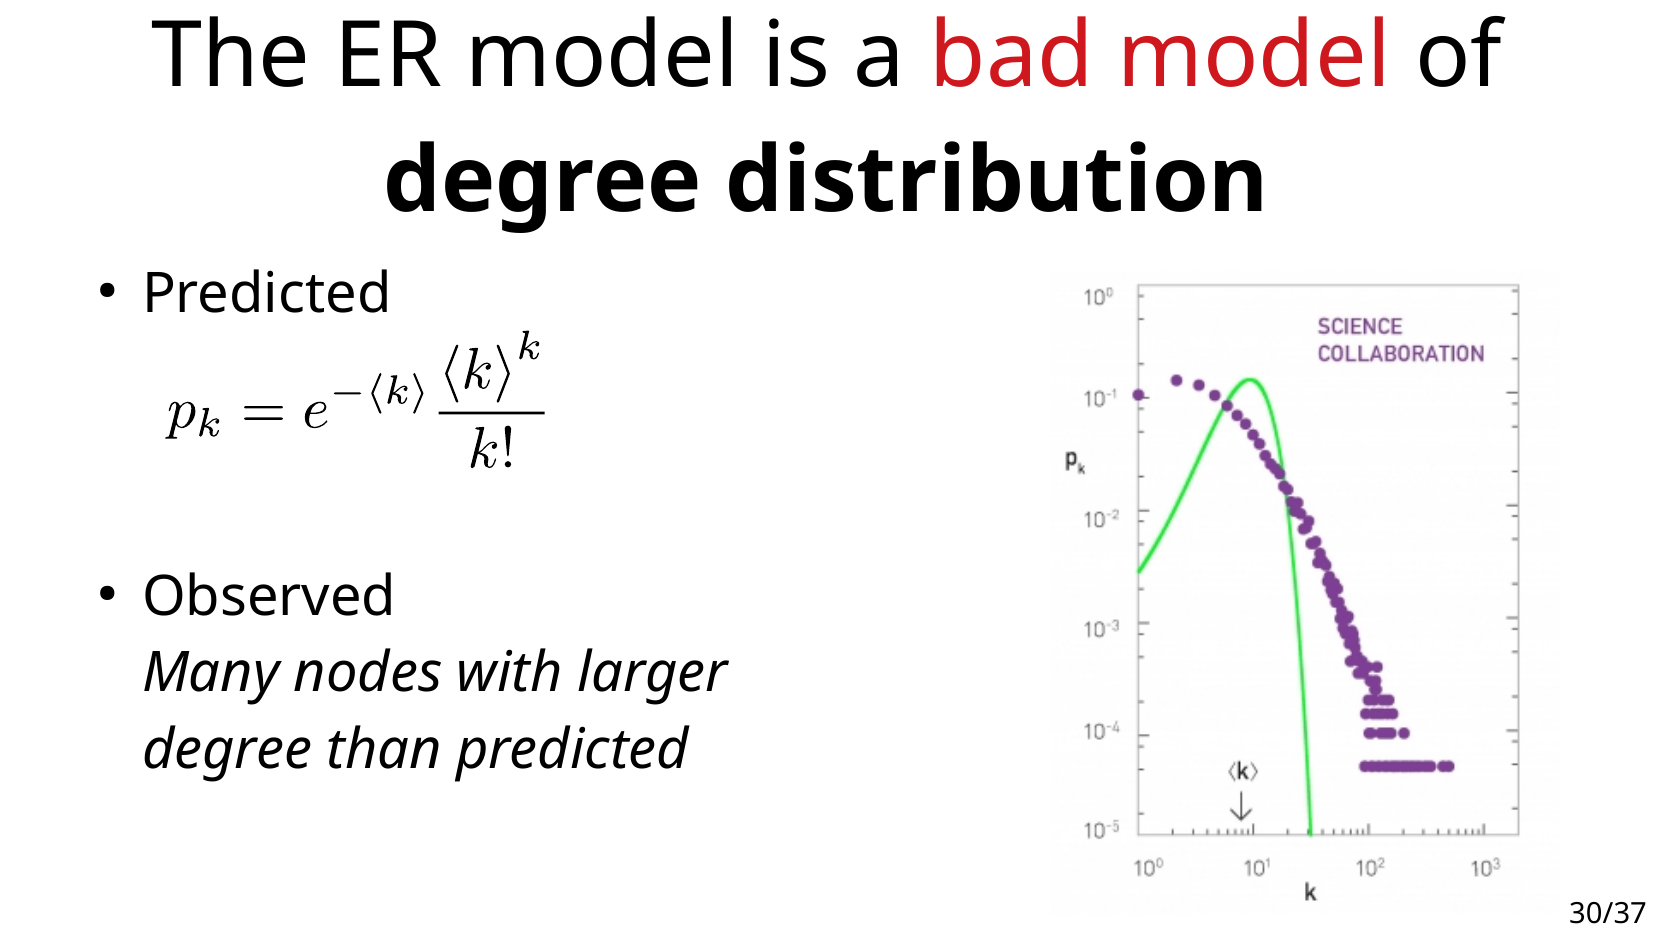

# The ER model is a bad model of degree distribution
Predicted
Observed
Many nodes with larger
degree than predicted
30